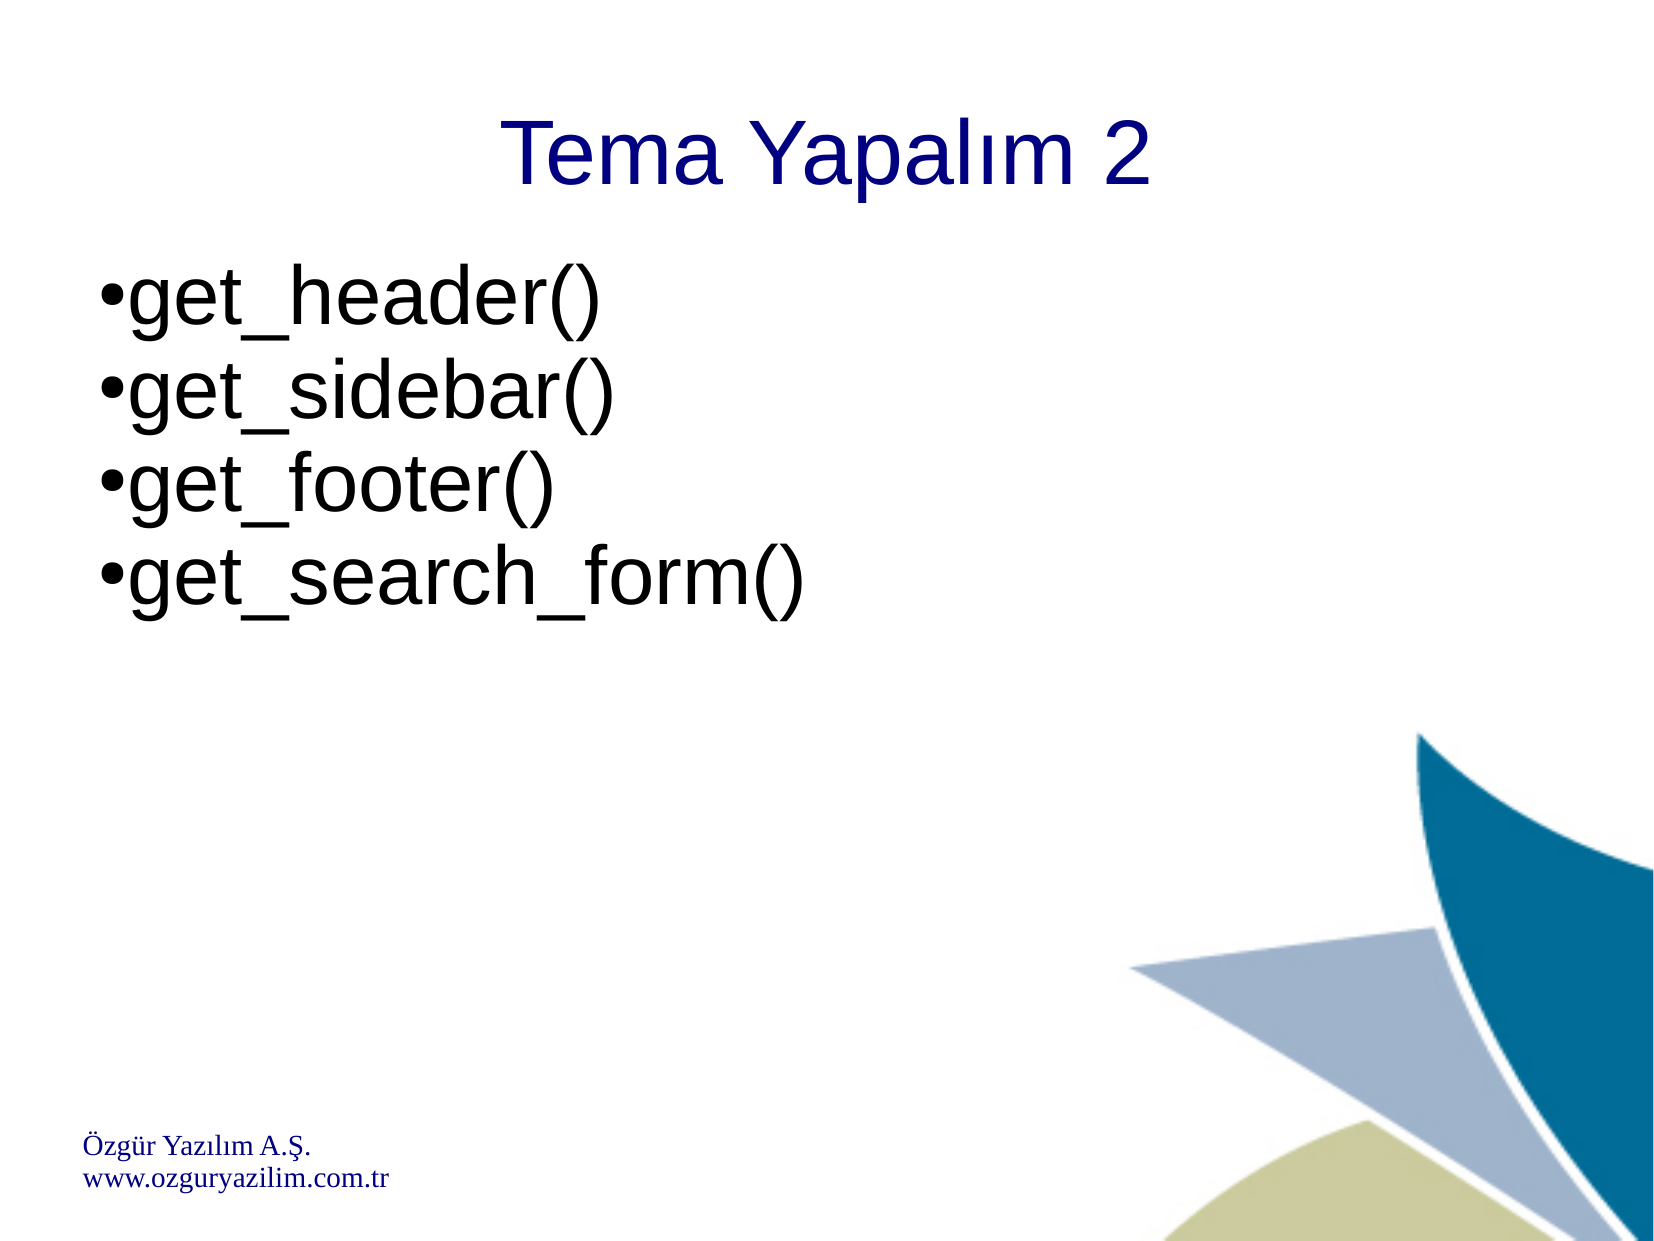

# Tema Yapalım 2
get_header()
get_sidebar()
get_footer()
get_search_form()